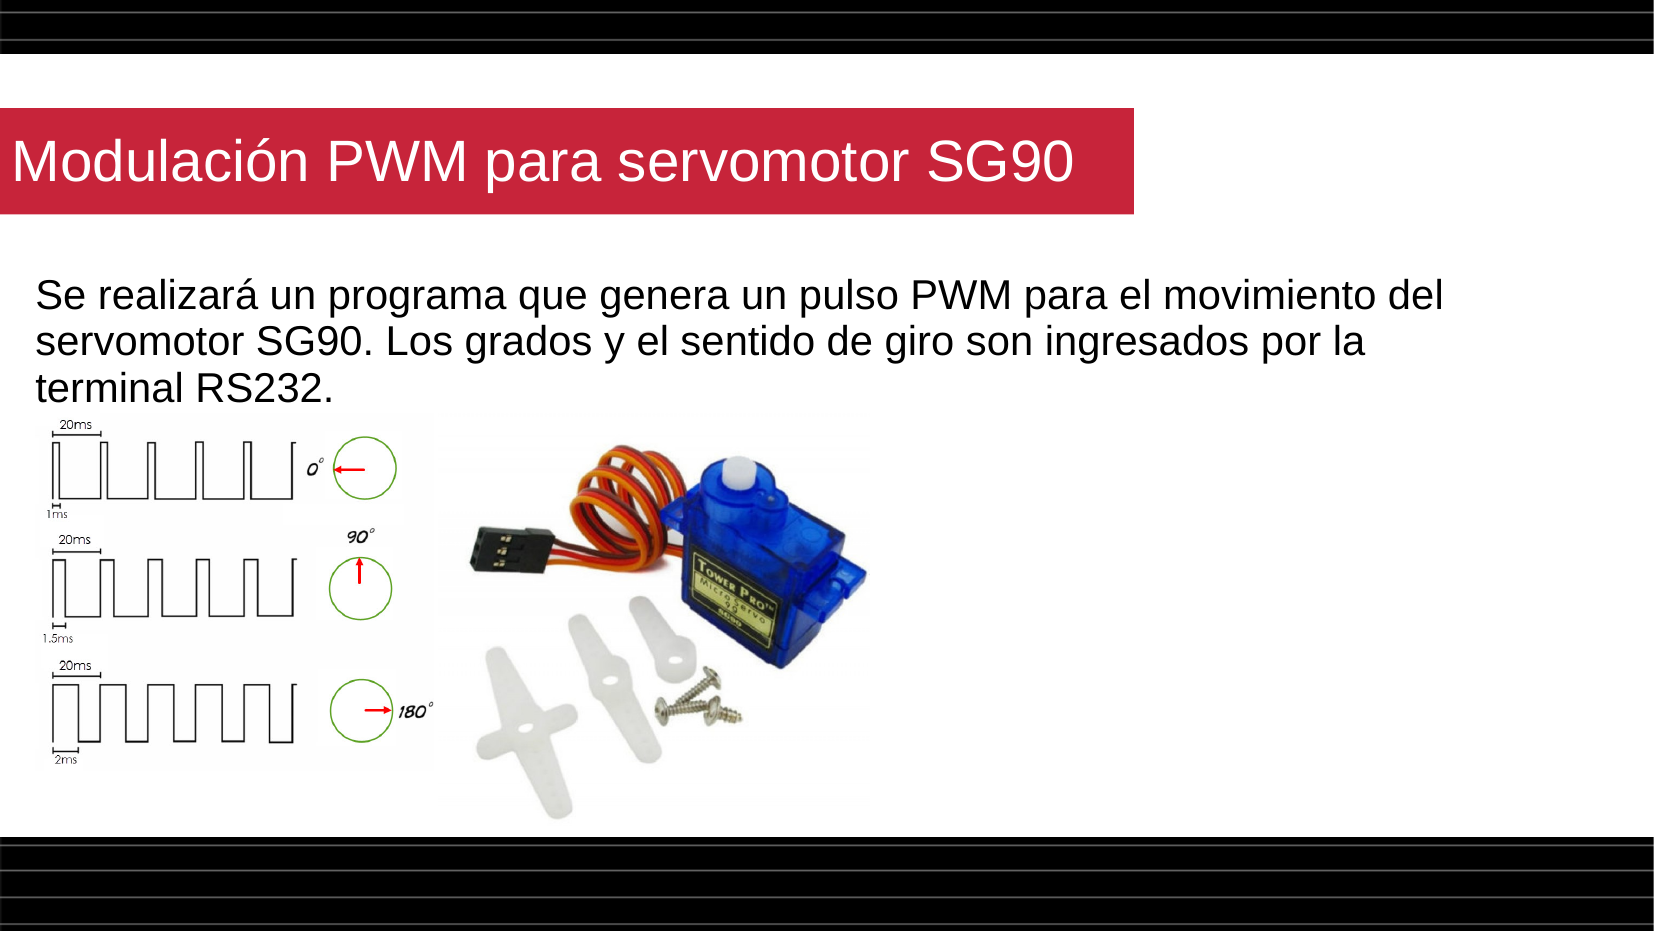

# Modulación PWM para servomotor SG90
Se realizará un programa que genera un pulso PWM para el movimiento del servomotor SG90. Los grados y el sentido de giro son ingresados por la terminal RS232.